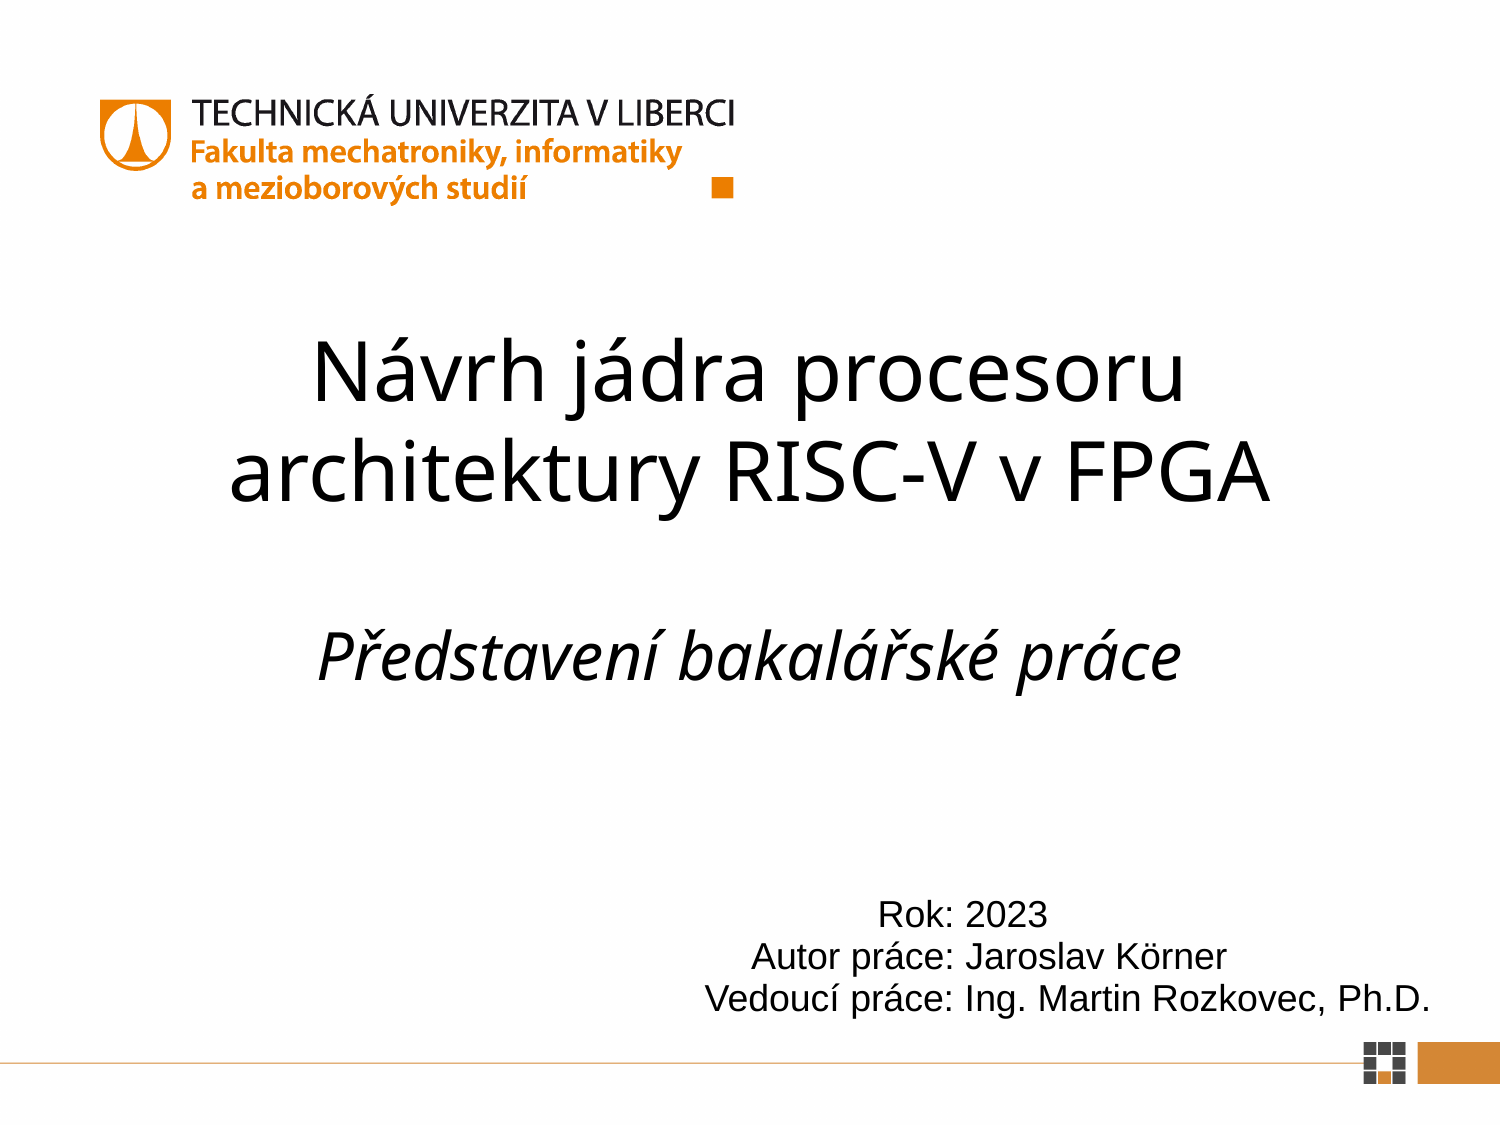

Návrh jádra procesoru architektury RISC-V v FPGA
# Představení bakalářské práce
Rok: 2023
Autor práce: Jaroslav Körner
 Vedoucí práce: Ing. Martin Rozkovec, Ph.D.